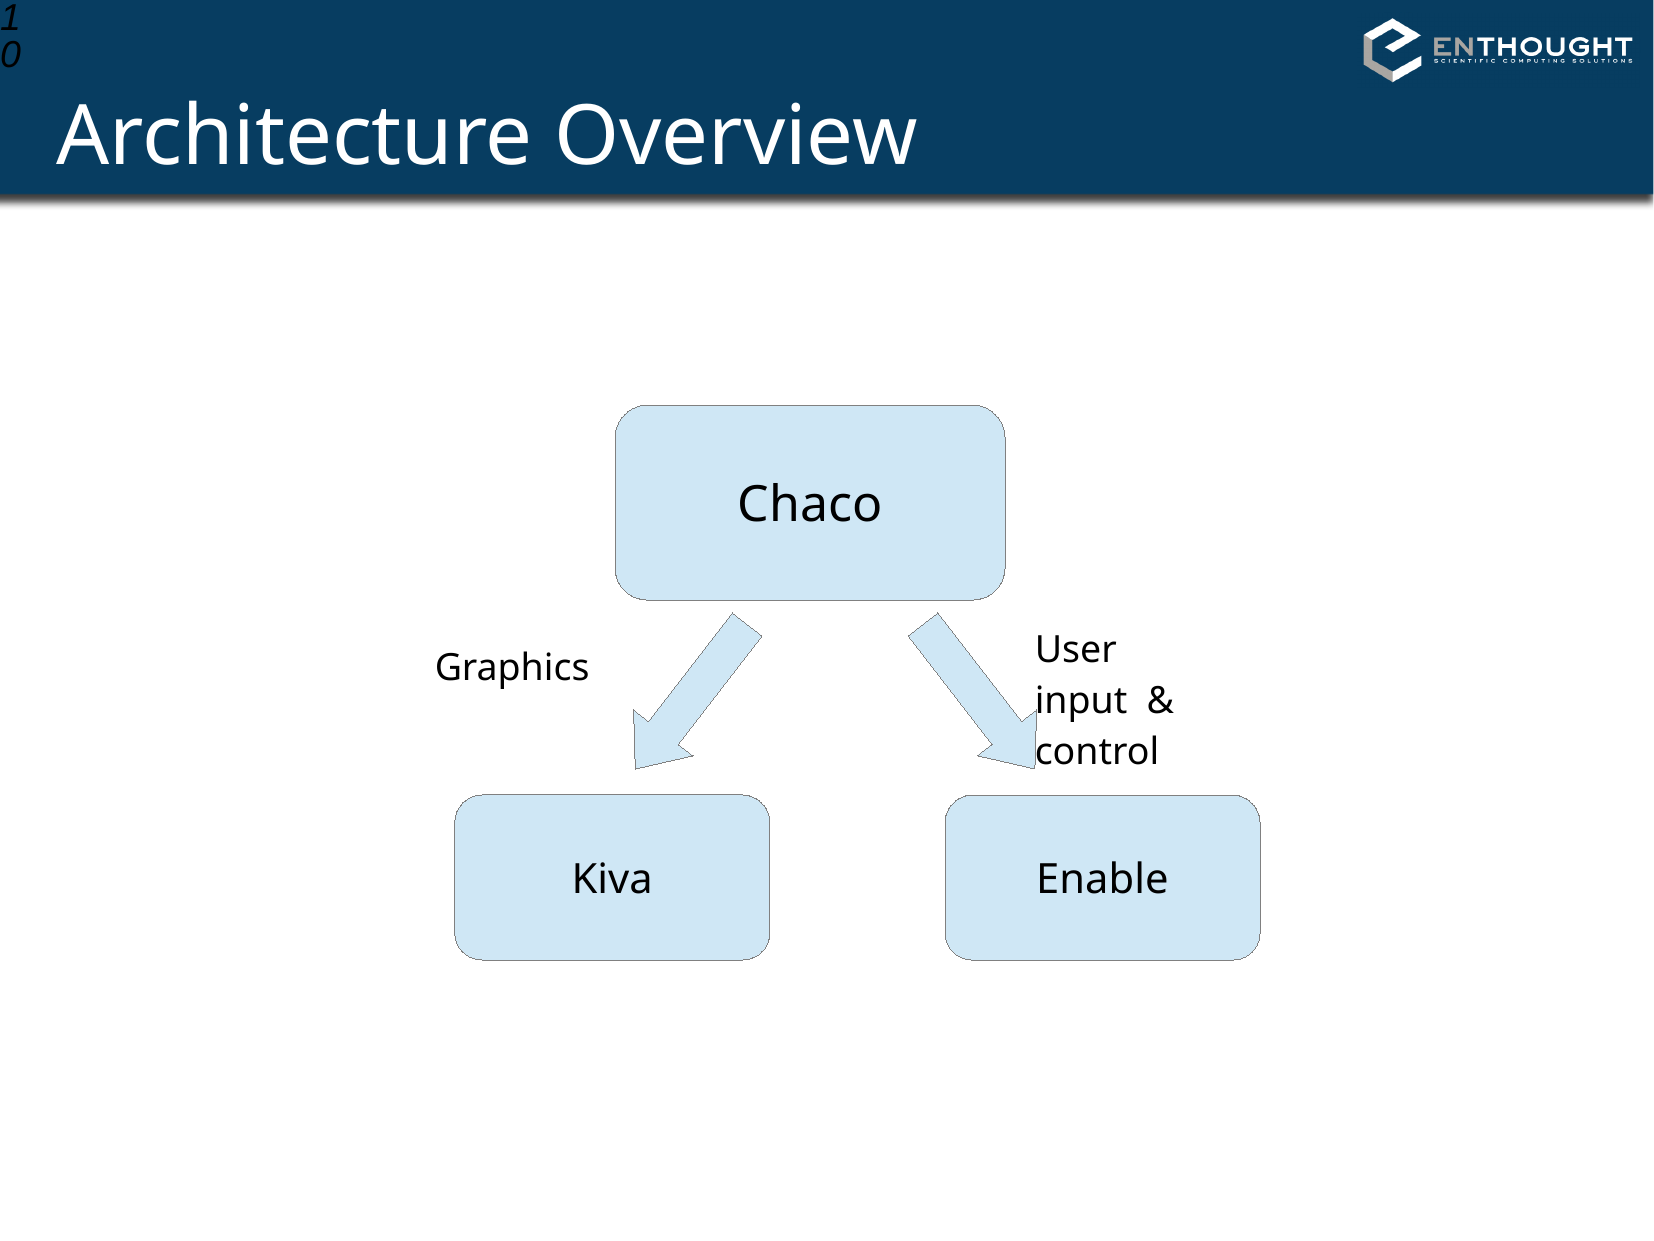

# Architecture Overview
Chaco
User input & control
Graphics
Kiva
Enable